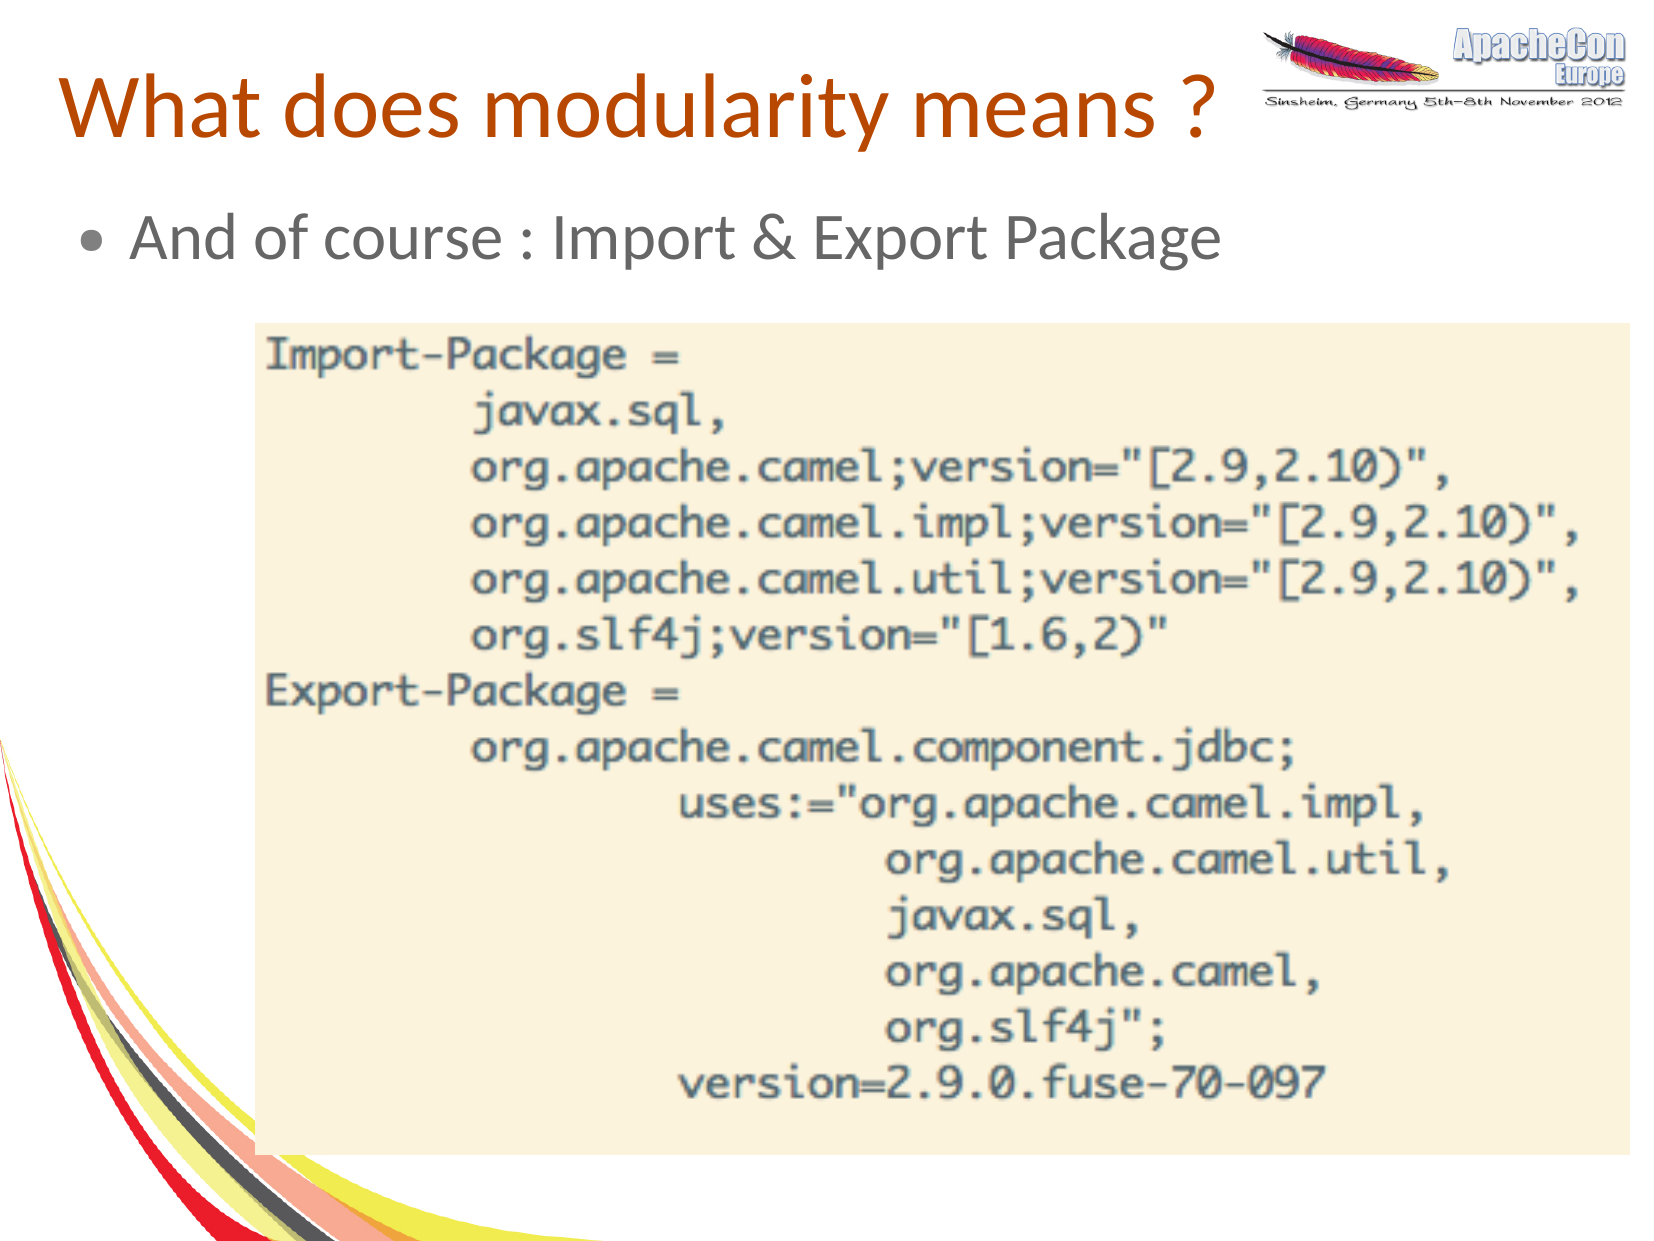

# What does modularity means ?
And of course : Import & Export Package